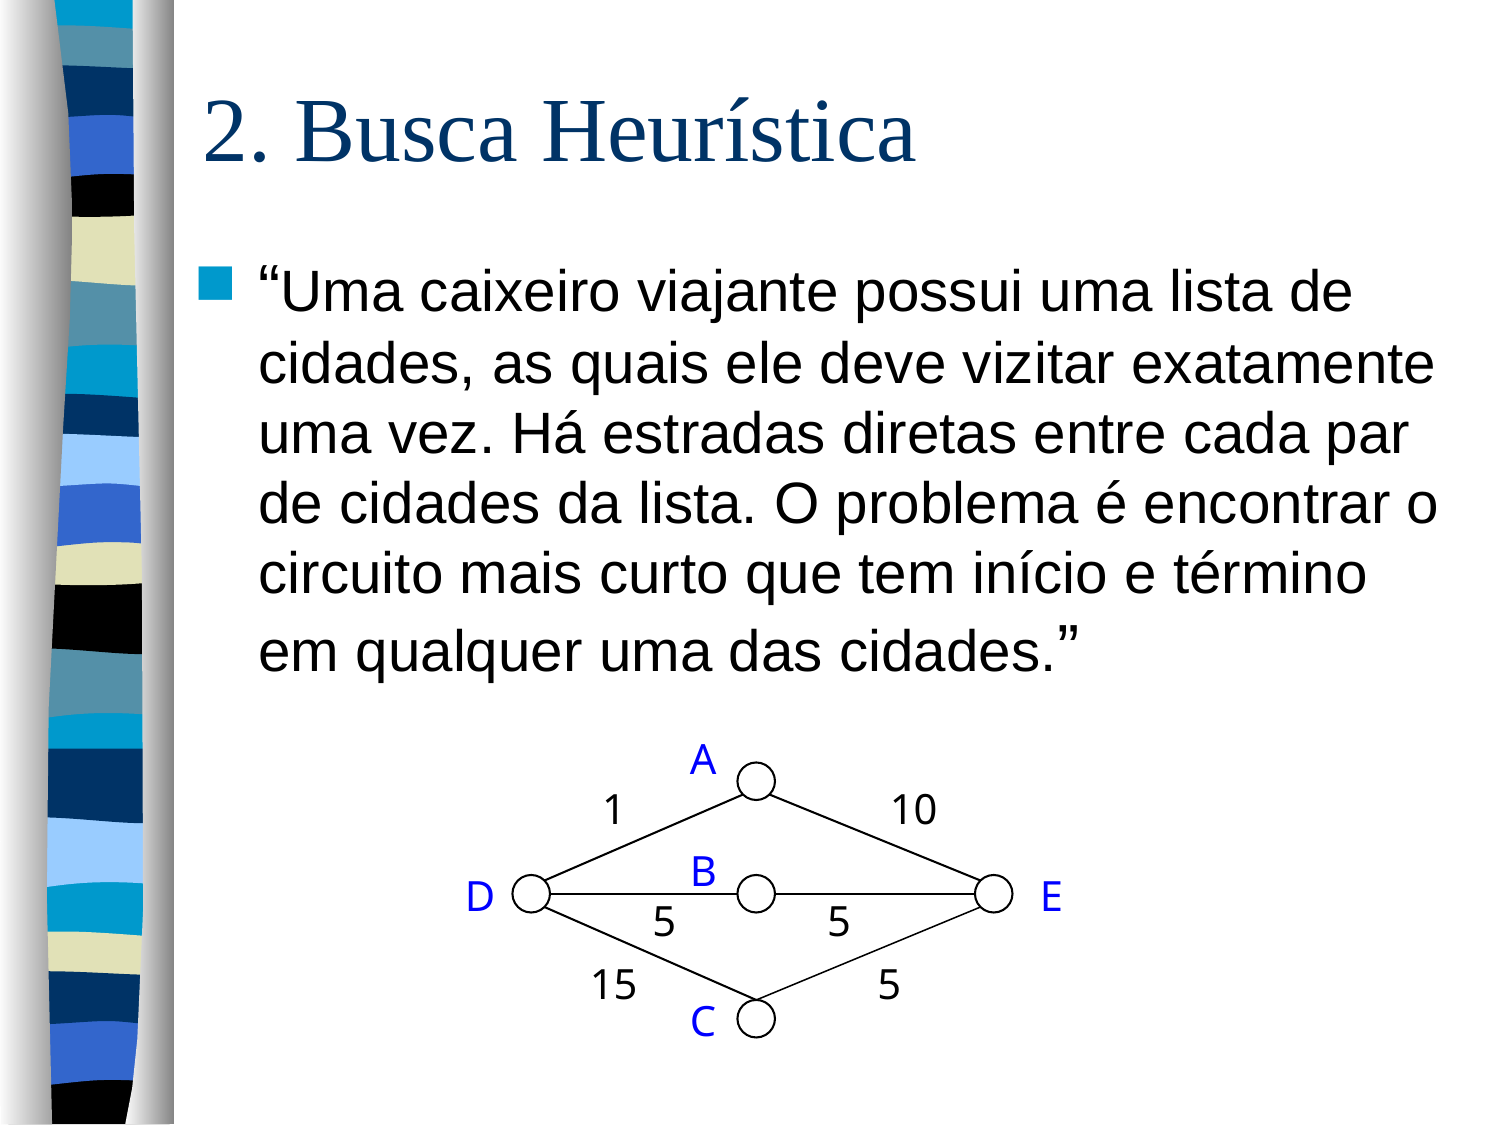

# 2. Busca Heurística
“Uma caixeiro viajante possui uma lista de cidades, as quais ele deve vizitar exatamente uma vez. Há estradas diretas entre cada par de cidades da lista. O problema é encontrar o circuito mais curto que tem início e término em qualquer uma das cidades.”
A
1
10
B
D
E
5
5
15
5
C